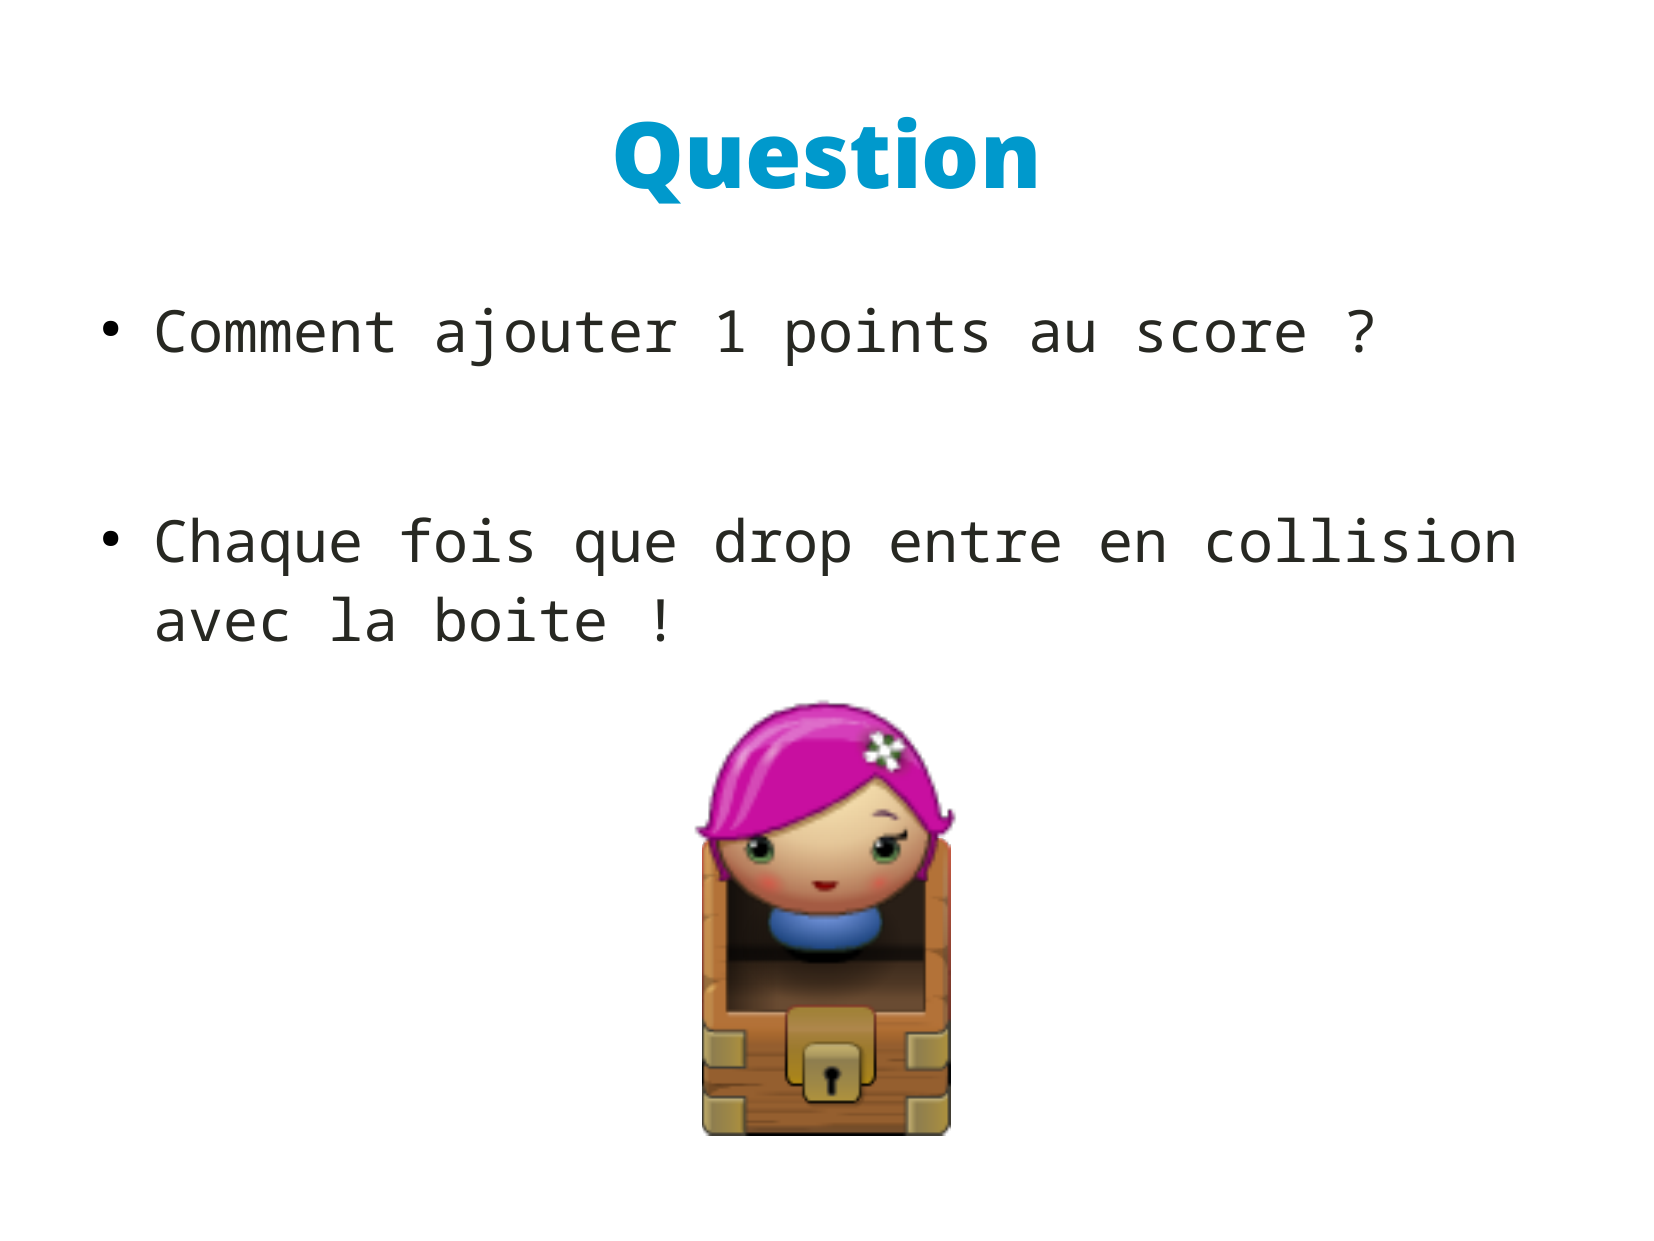

# Question
Comment ajouter 1 points au score ?
Chaque fois que drop entre en collision avec la boite !